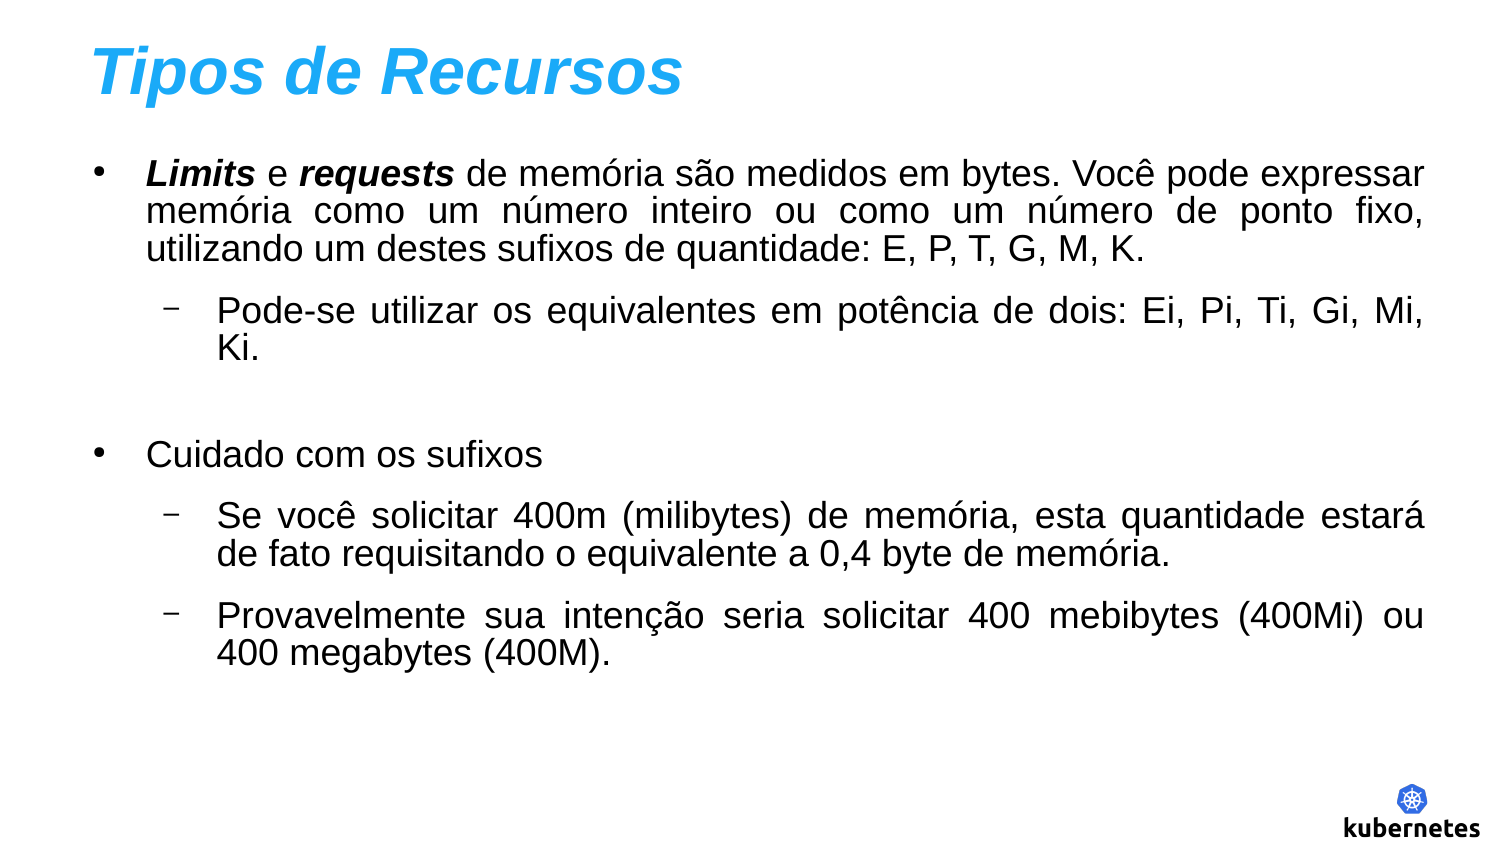

# Tipos de Recursos
Limits e requests de memória são medidos em bytes. Você pode expressar memória como um número inteiro ou como um número de ponto fixo, utilizando um destes sufixos de quantidade: E, P, T, G, M, K.
Pode-se utilizar os equivalentes em potência de dois: Ei, Pi, Ti, Gi, Mi, Ki.
Cuidado com os sufixos
Se você solicitar 400m (milibytes) de memória, esta quantidade estará de fato requisitando o equivalente a 0,4 byte de memória.
Provavelmente sua intenção seria solicitar 400 mebibytes (400Mi) ou 400 megabytes (400M).